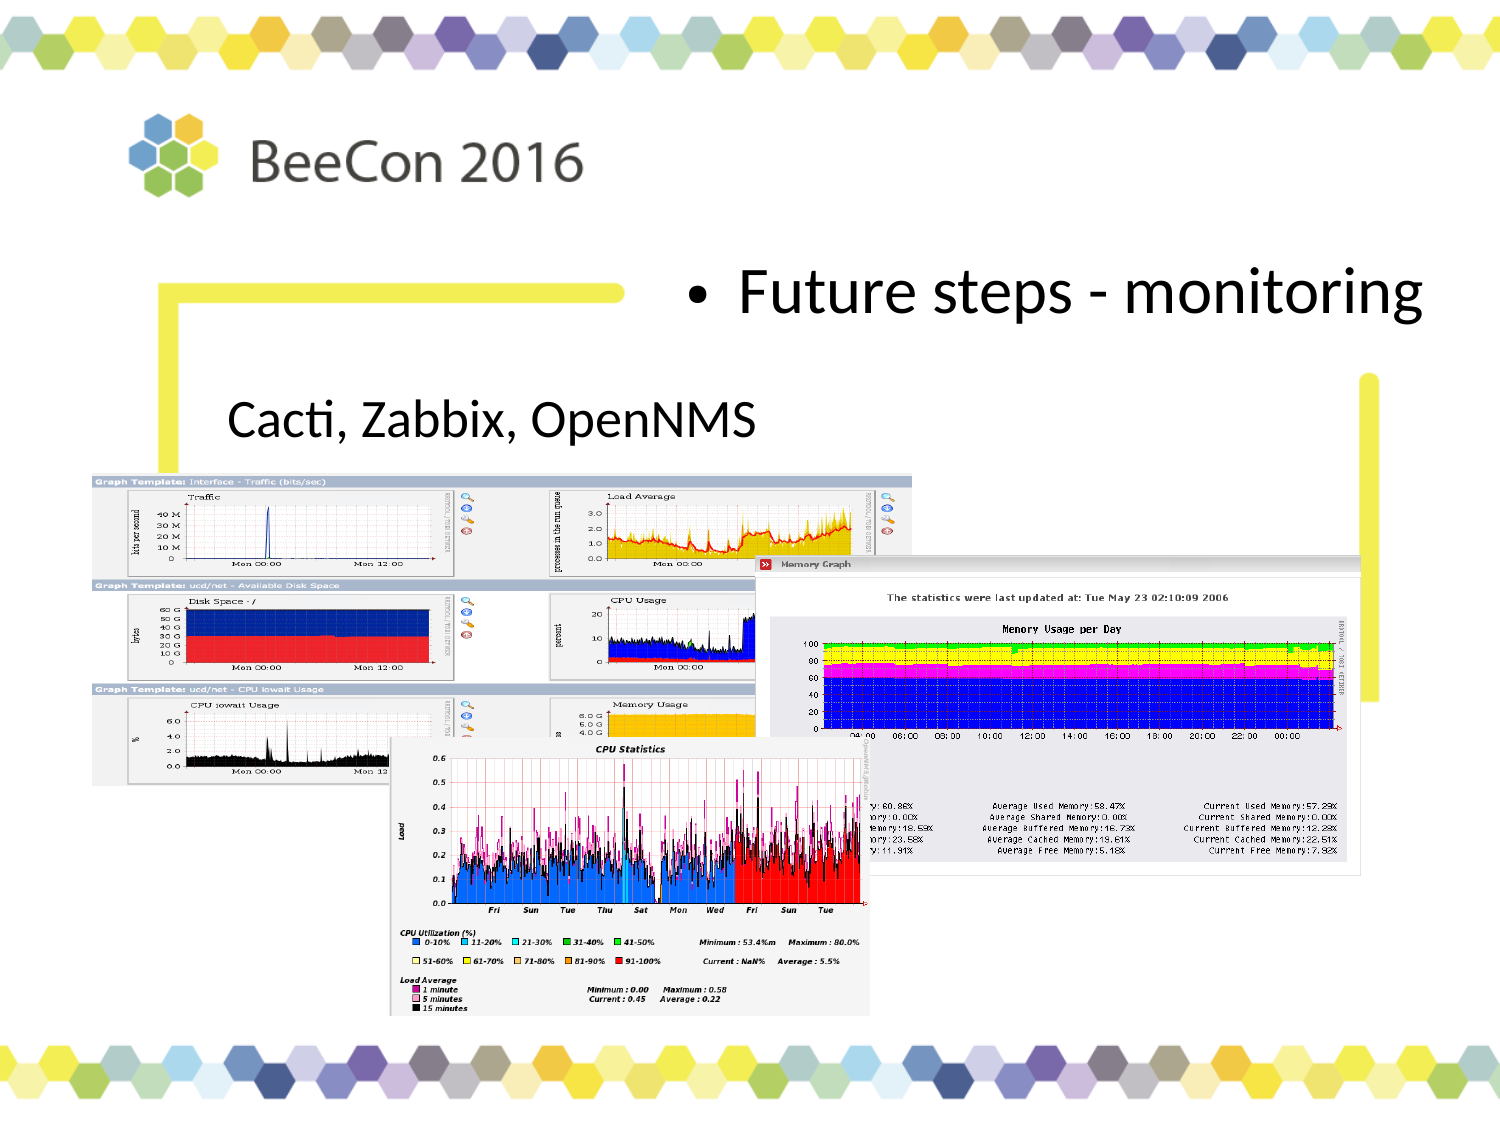

# Future steps - monitoring
Cacti, Zabbix, OpenNMS